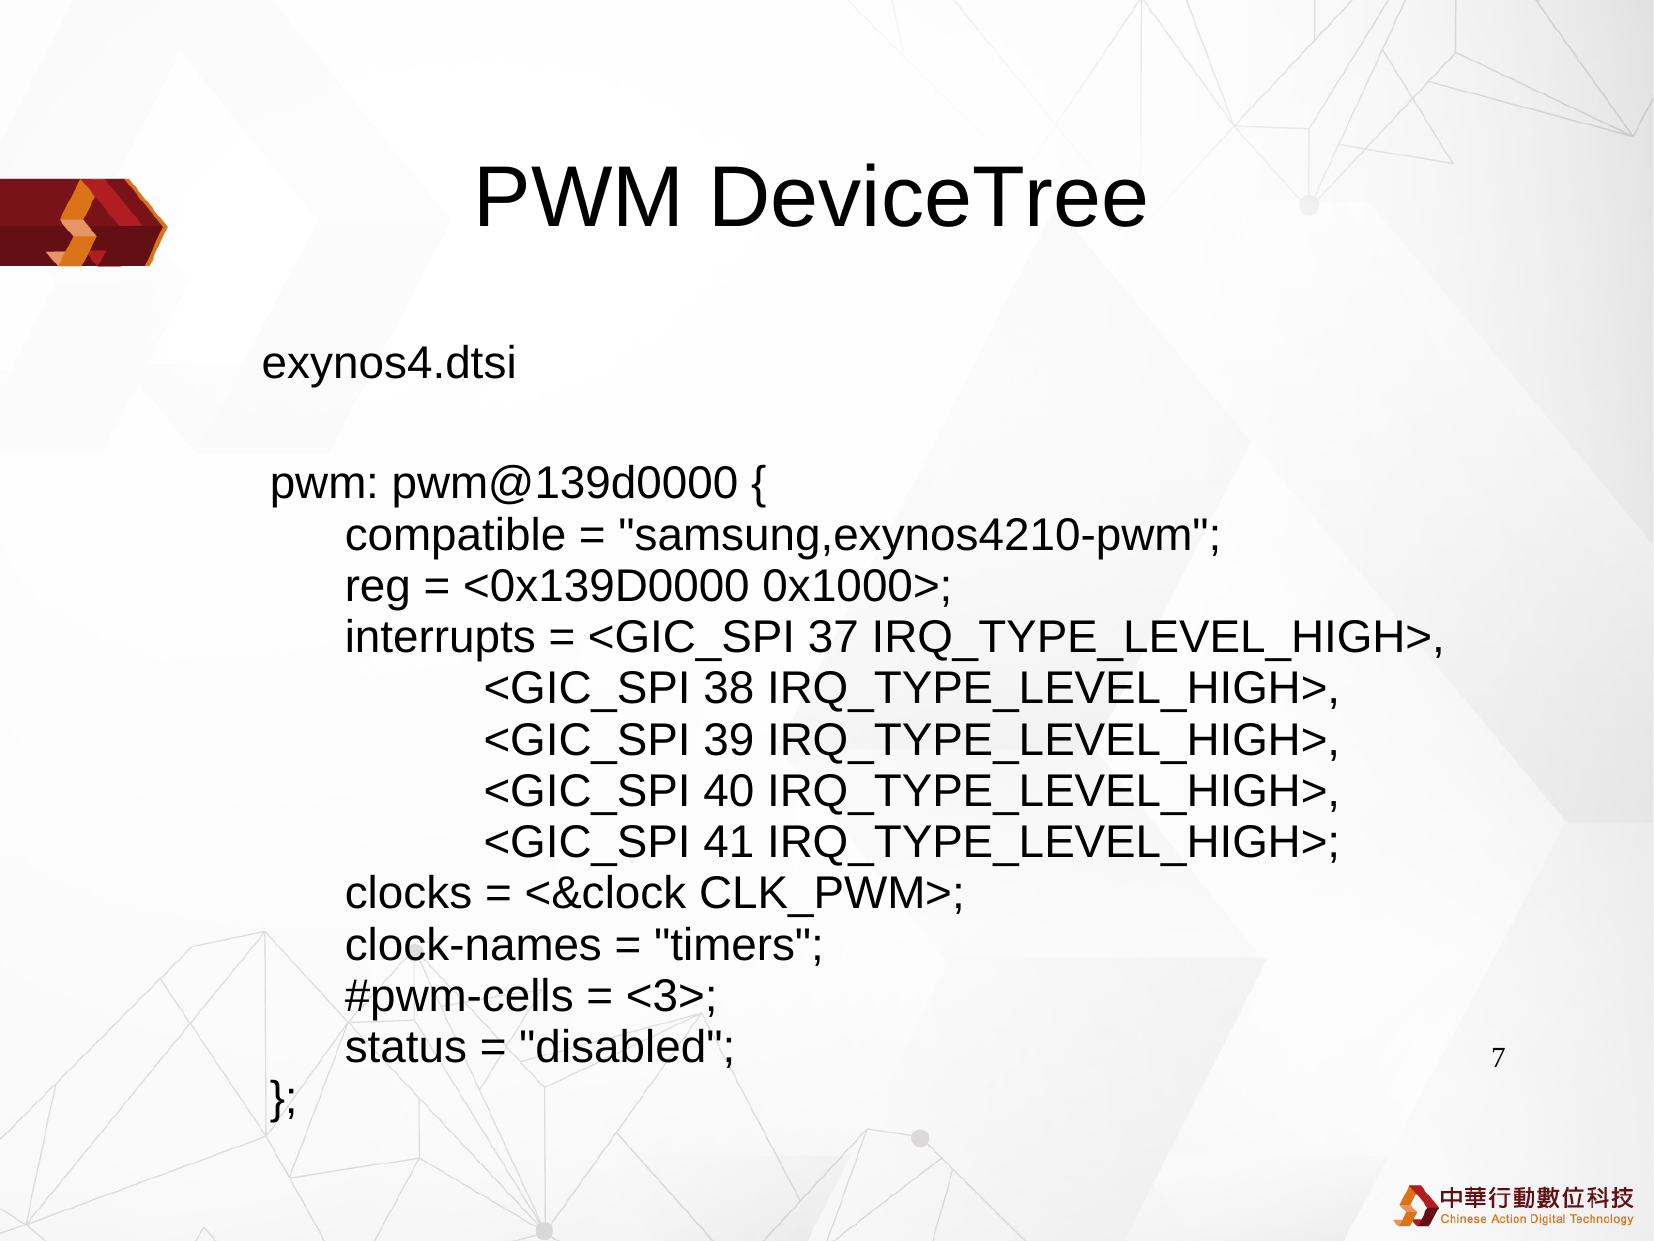

# PWM DeviceTree
exynos4.dtsi
		pwm: pwm@139d0000 {
			compatible = "samsung,exynos4210-pwm";
			reg = <0x139D0000 0x1000>;
			interrupts = <GIC_SPI 37 IRQ_TYPE_LEVEL_HIGH>,
				 <GIC_SPI 38 IRQ_TYPE_LEVEL_HIGH>,
				 <GIC_SPI 39 IRQ_TYPE_LEVEL_HIGH>,
				 <GIC_SPI 40 IRQ_TYPE_LEVEL_HIGH>,
				 <GIC_SPI 41 IRQ_TYPE_LEVEL_HIGH>;
			clocks = <&clock CLK_PWM>;
			clock-names = "timers";
			#pwm-cells = <3>;
			status = "disabled";
		};
7